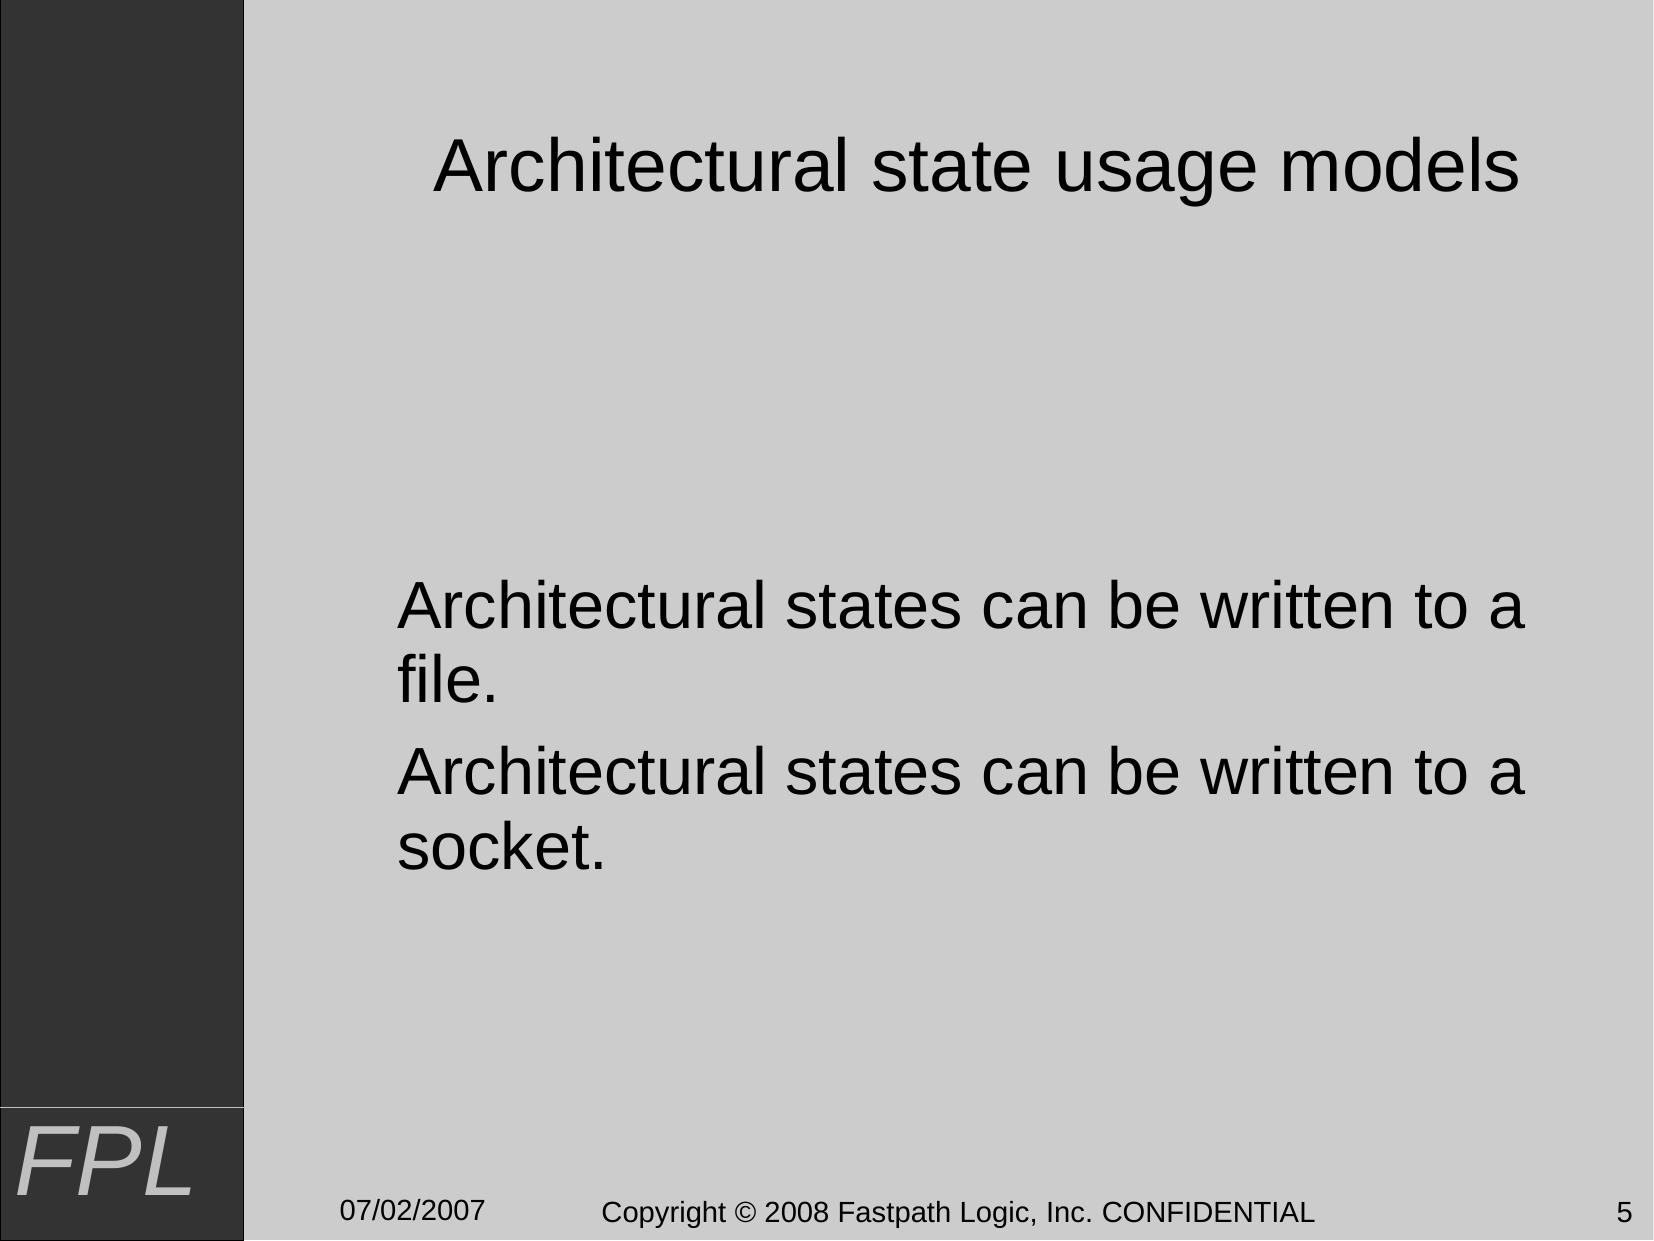

# Architectural state usage models
Architectural states can be written to a file.
Architectural states can be written to a socket.
07/02/2007
5
© 2007 FASTPATH LOGIC INC.